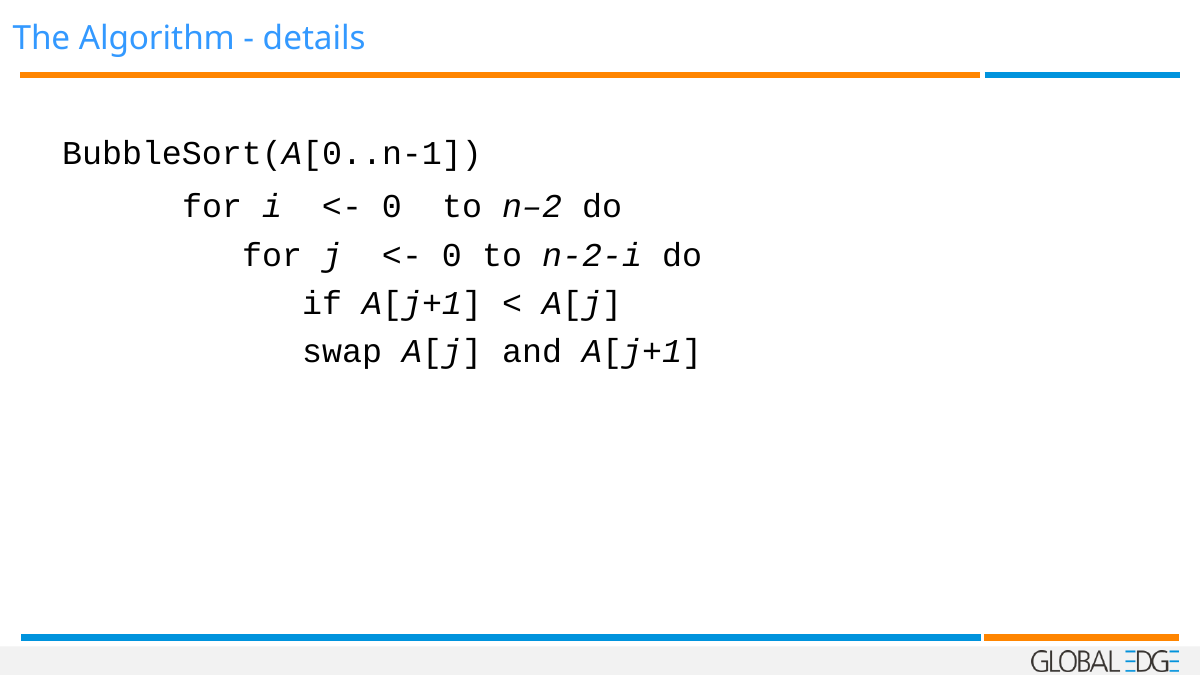

# The Algorithm - details
BubbleSort(A[0..n-1])
 for i <- 0 to n–2 do
 for j <- 0 to n-2-i do
 if A[j+1] < A[j]
 swap A[j] and A[j+1]